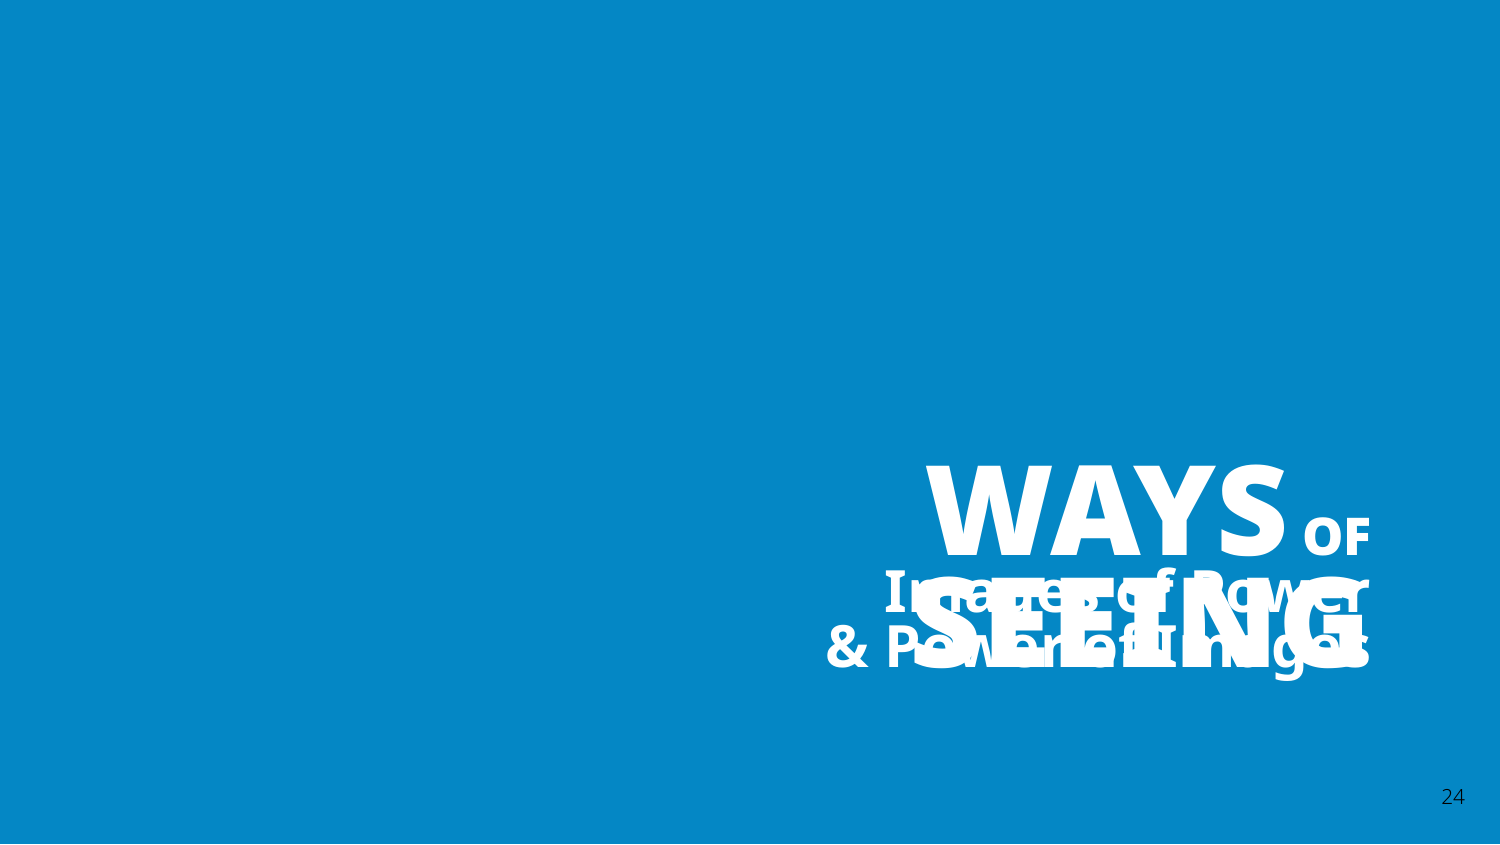

# Ways of Seeing
Images of Power
& Power of Images